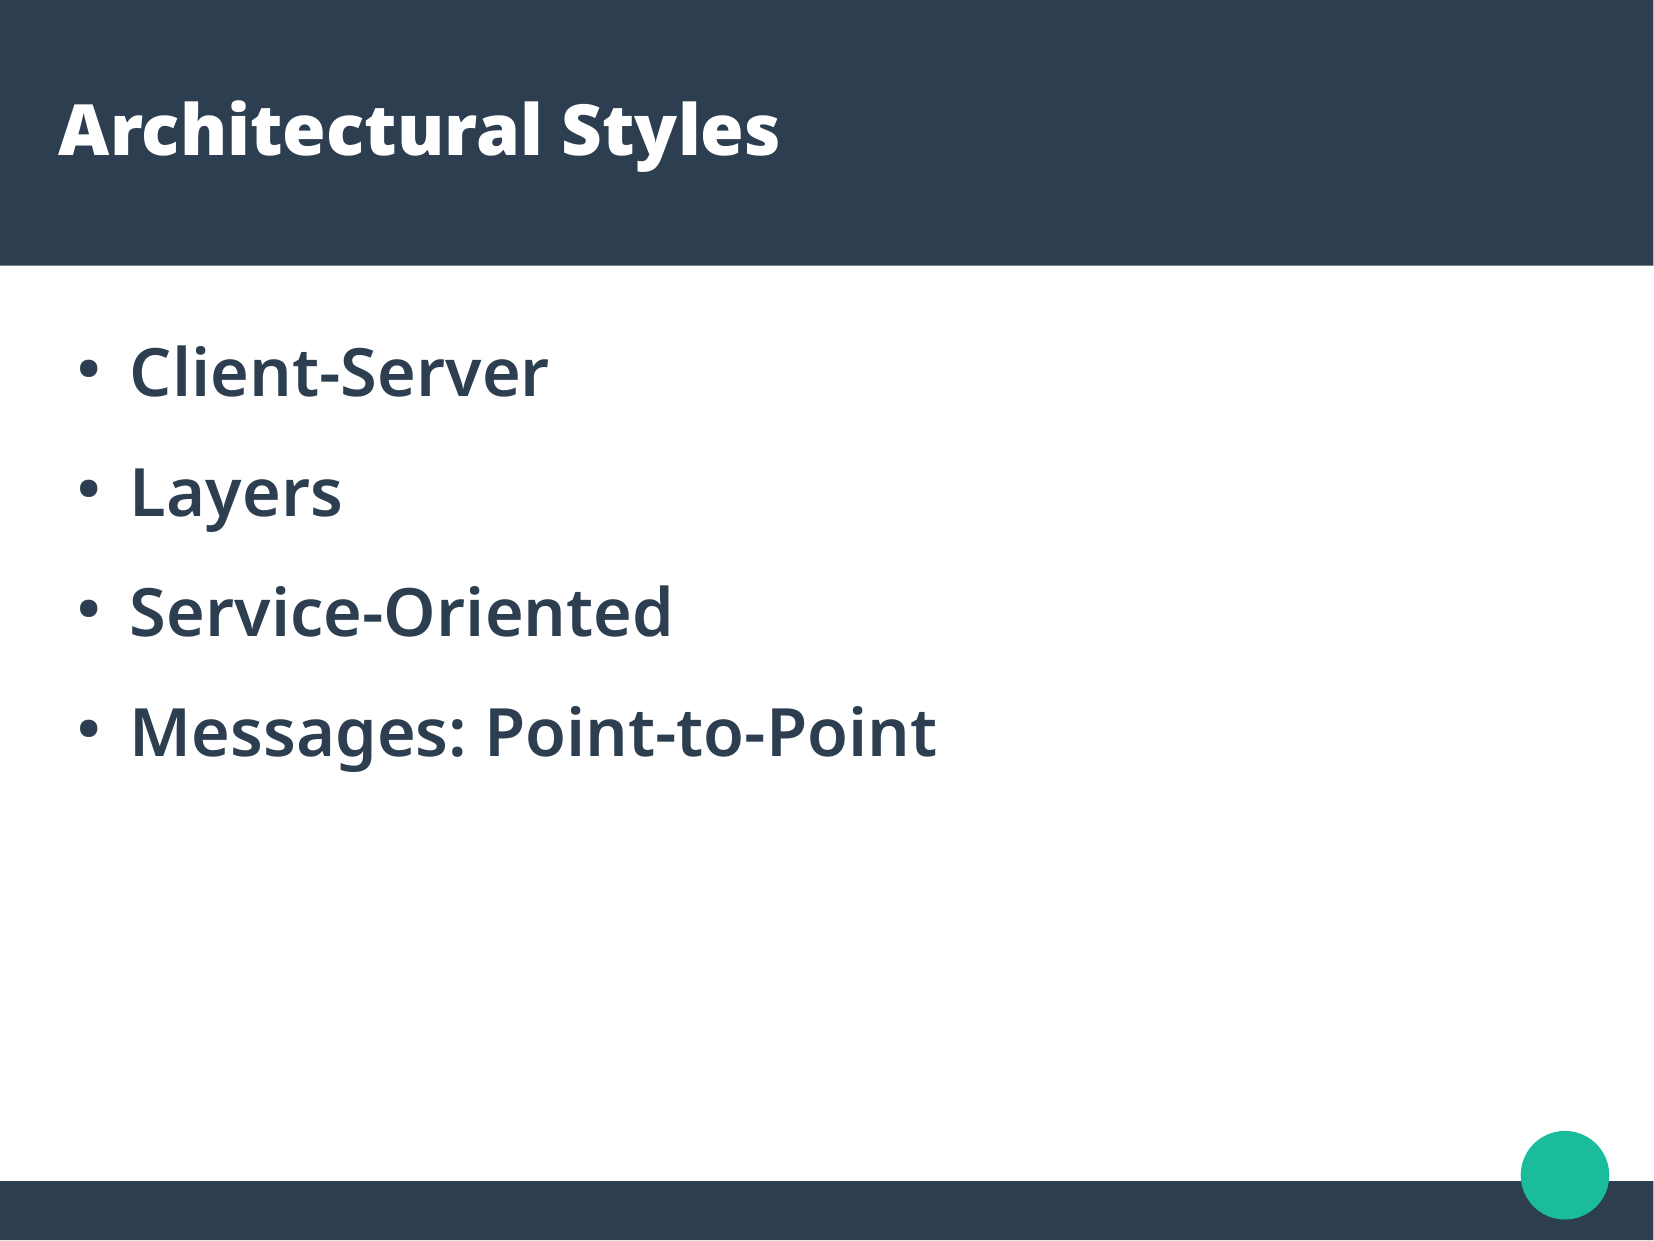

# Architectural Styles
Client-Server
Layers
Service-Oriented
Messages: Point-to-Point